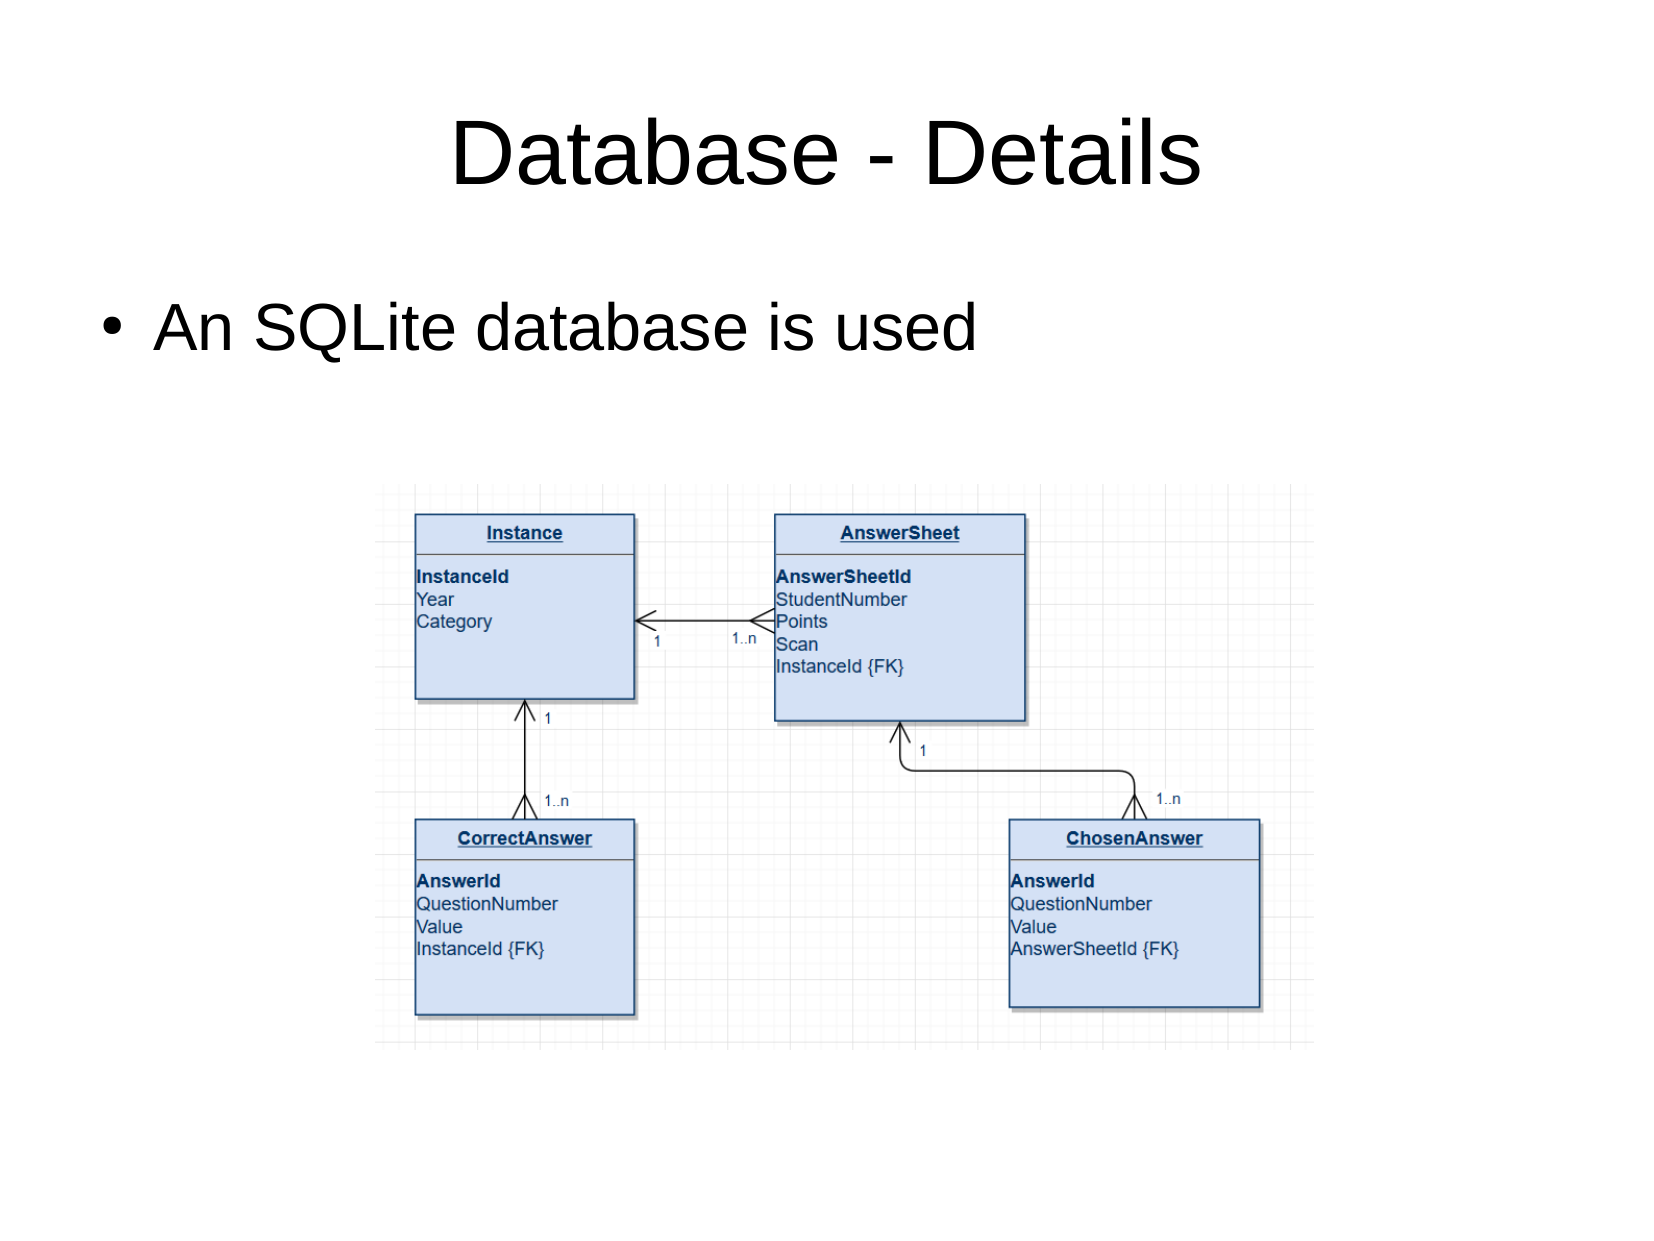

# Database - Details
An SQLite database is used